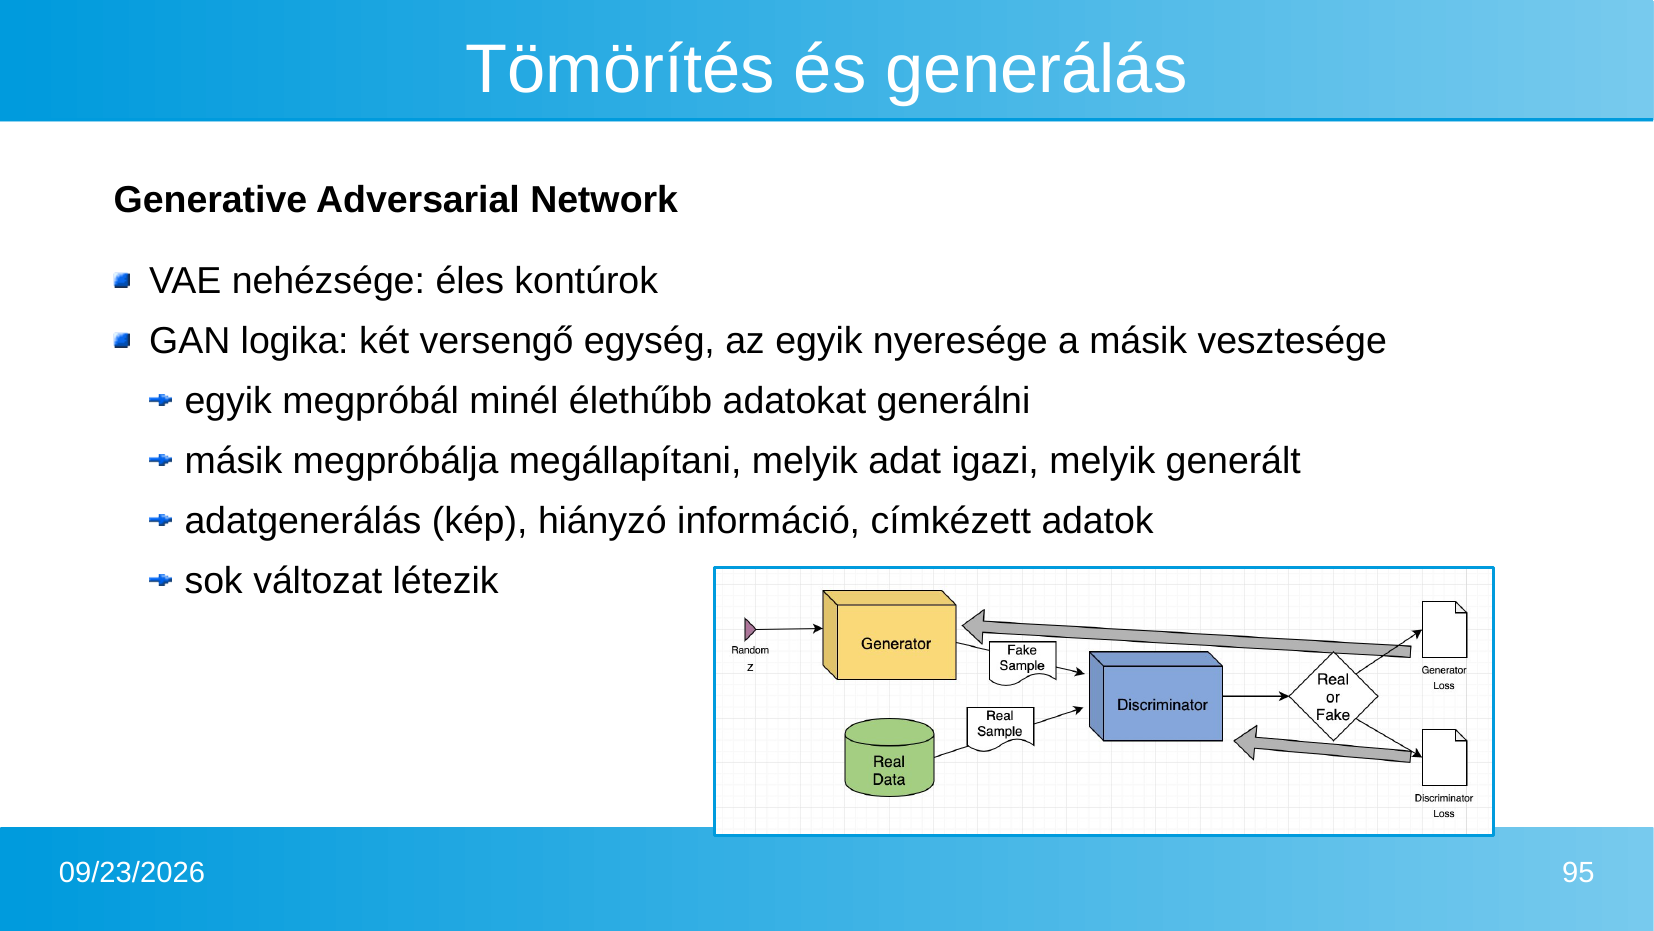

# Tömörítés és generálás
Generative Adversarial Network
VAE nehézsége: éles kontúrok
GAN logika: két versengő egység, az egyik nyeresége a másik vesztesége
egyik megpróbál minél élethűbb adatokat generálni
másik megpróbálja megállapítani, melyik adat igazi, melyik generált
adatgenerálás (kép), hiányzó információ, címkézett adatok
sok változat létezik
95